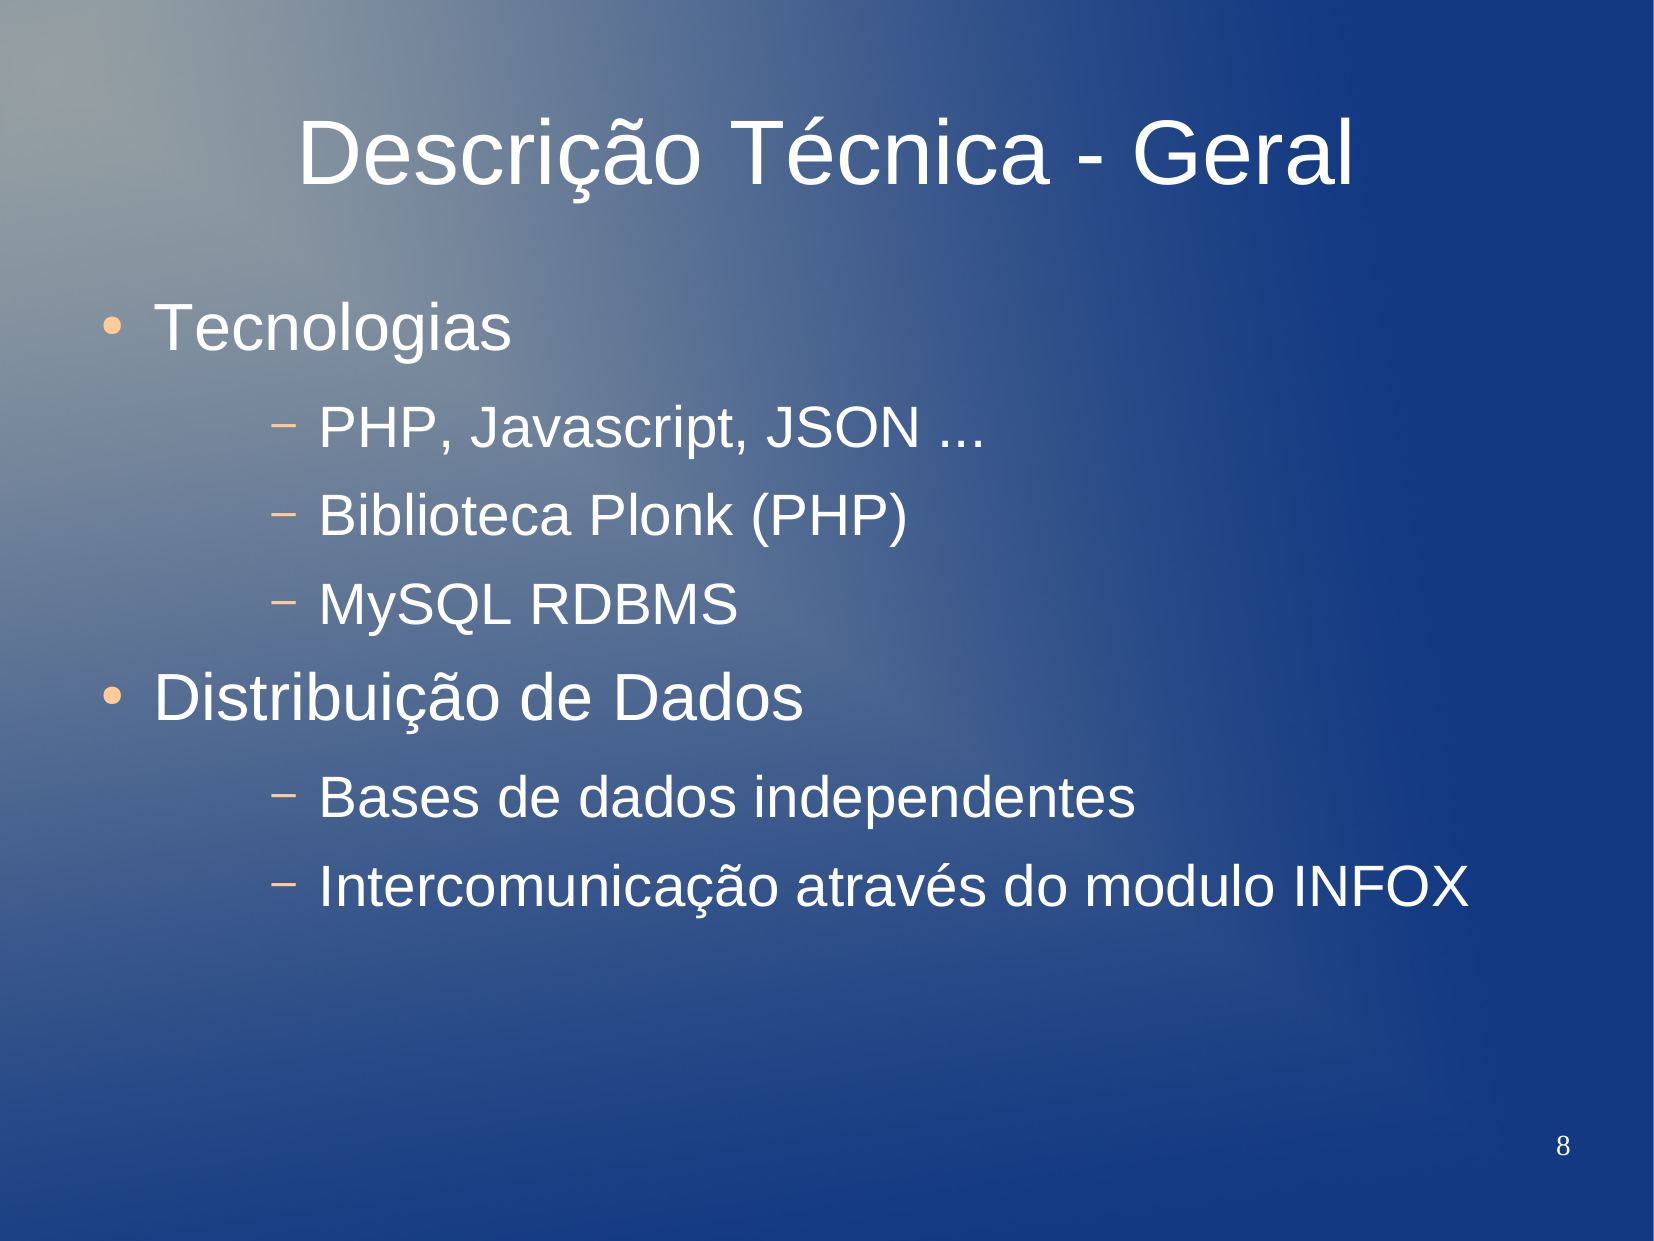

# Descrição Técnica - Geral
Tecnologias
PHP, Javascript, JSON ...
Biblioteca Plonk (PHP)
MySQL RDBMS
Distribuição de Dados
Bases de dados independentes
Intercomunicação através do modulo INFOX
8